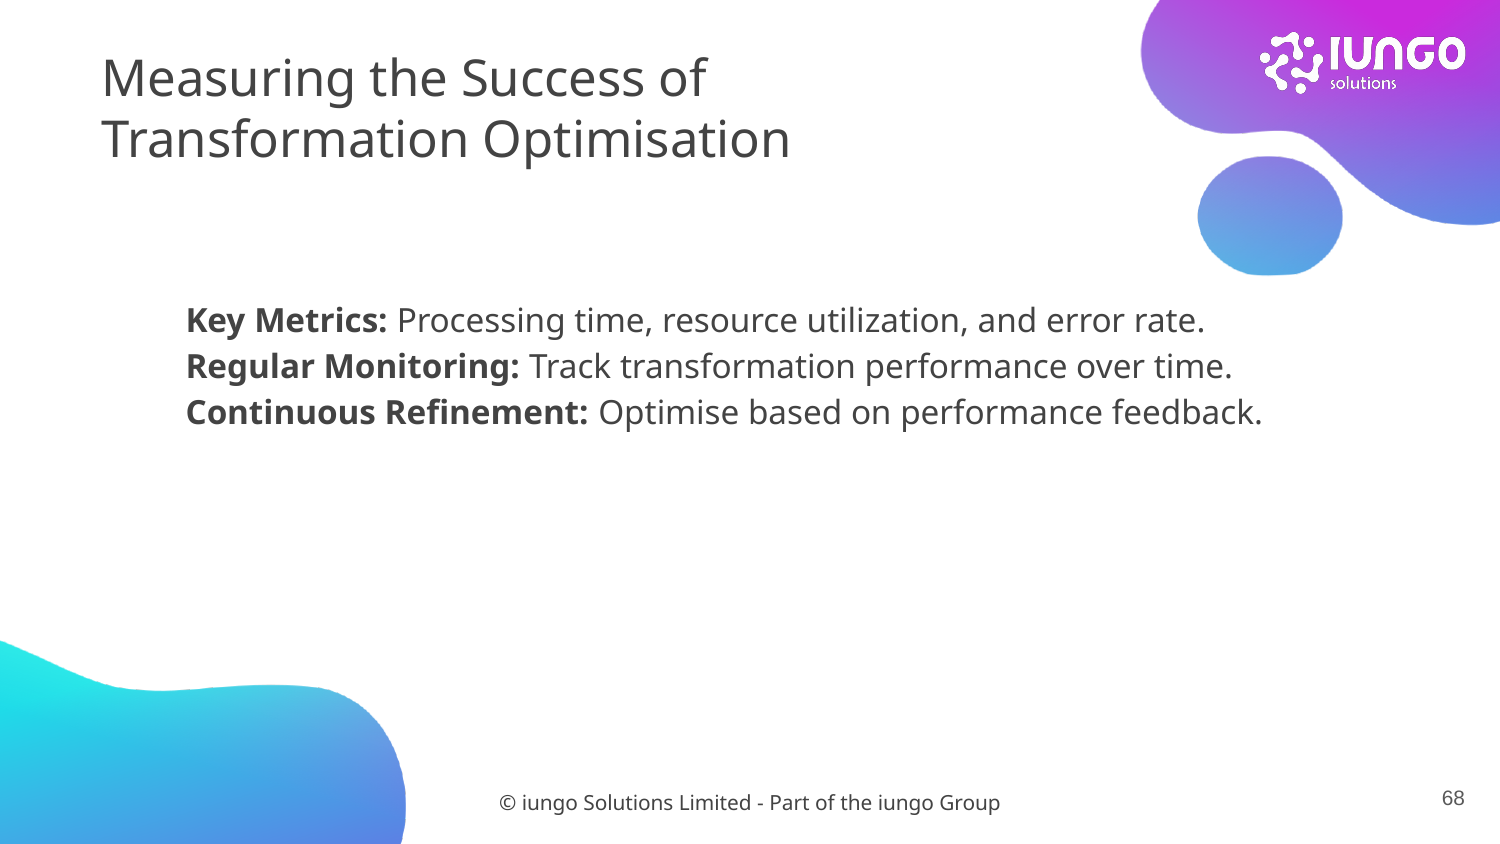

# Measuring the Success of Transformation Optimisation
Key Metrics: Processing time, resource utilization, and error rate.
Regular Monitoring: Track transformation performance over time.
Continuous Refinement: Optimise based on performance feedback.